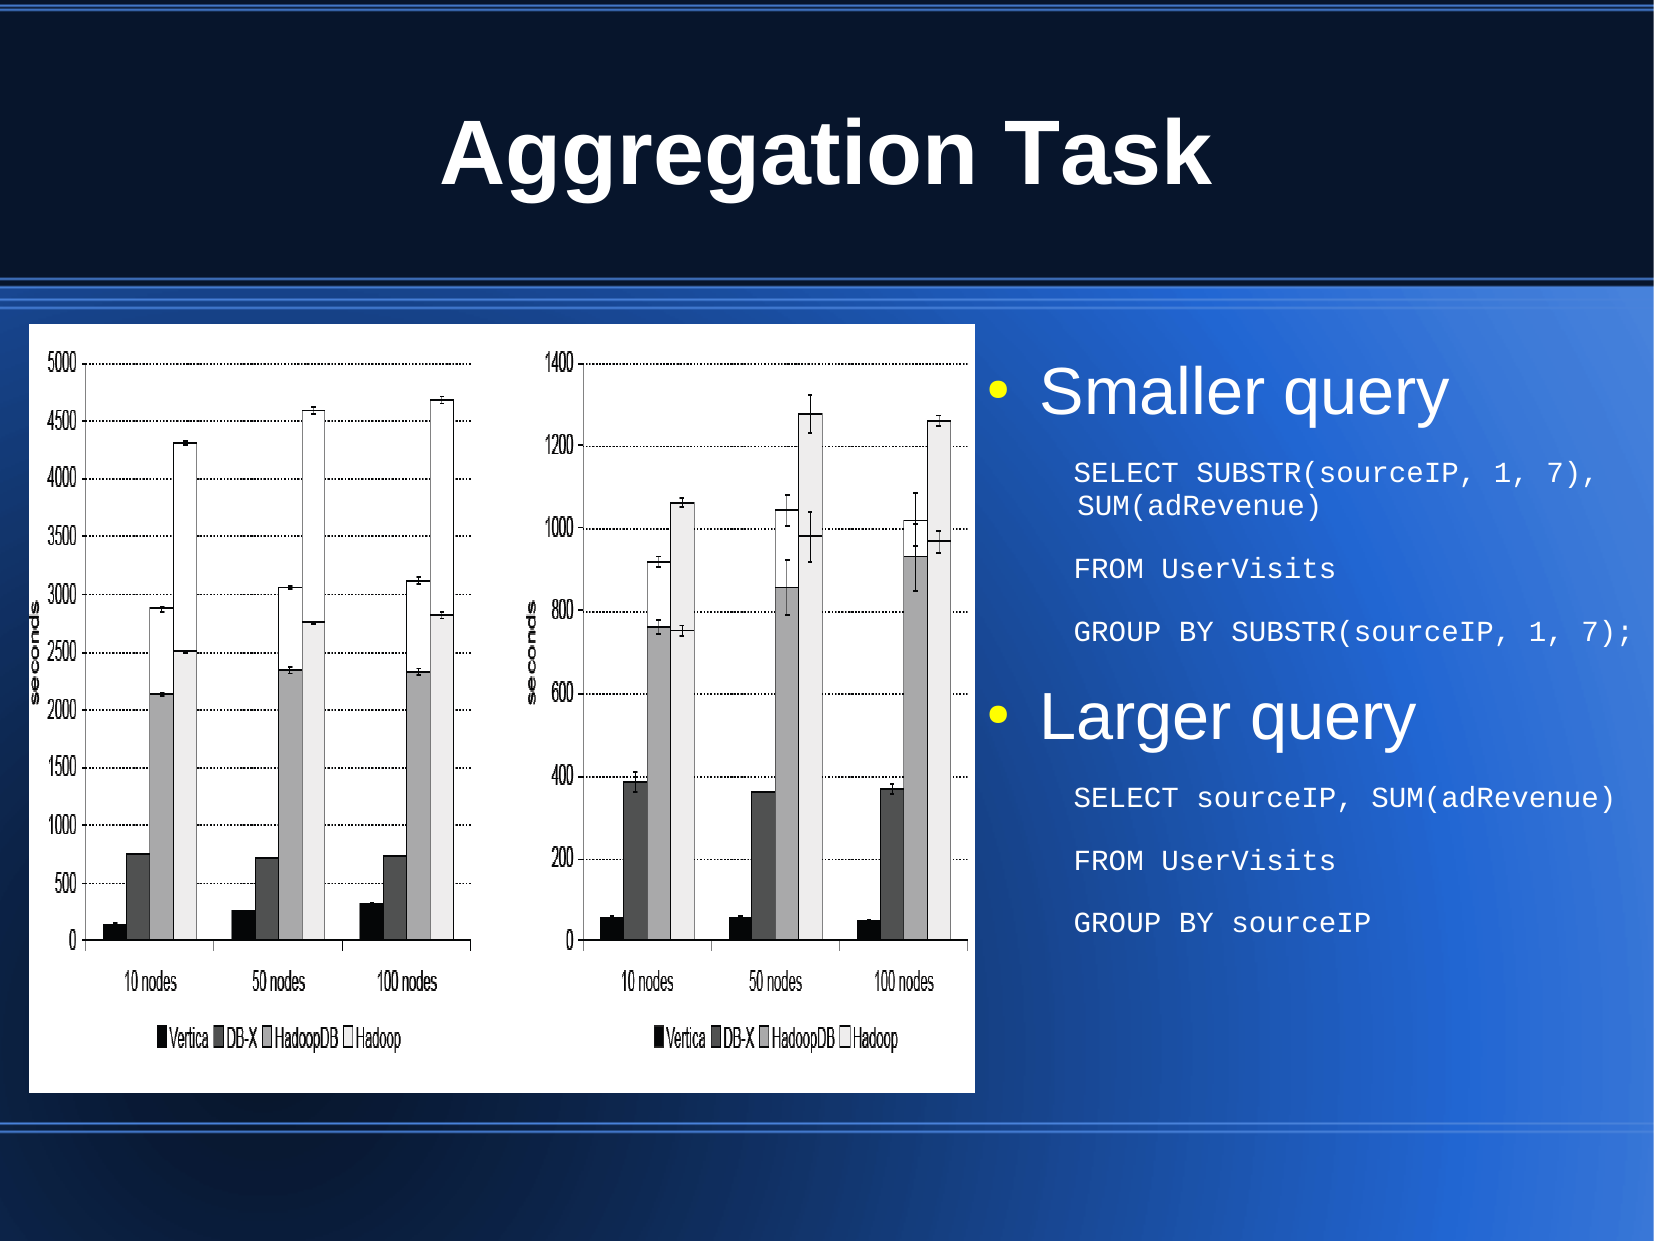

# Aggregation Task
Smaller query
 SELECT SUBSTR(sourceIP, 1, 7), 	 SUM(adRevenue)
 FROM UserVisits
 GROUP BY SUBSTR(sourceIP, 1, 7);
Larger query
 SELECT sourceIP, SUM(adRevenue)
 FROM UserVisits
 GROUP BY sourceIP